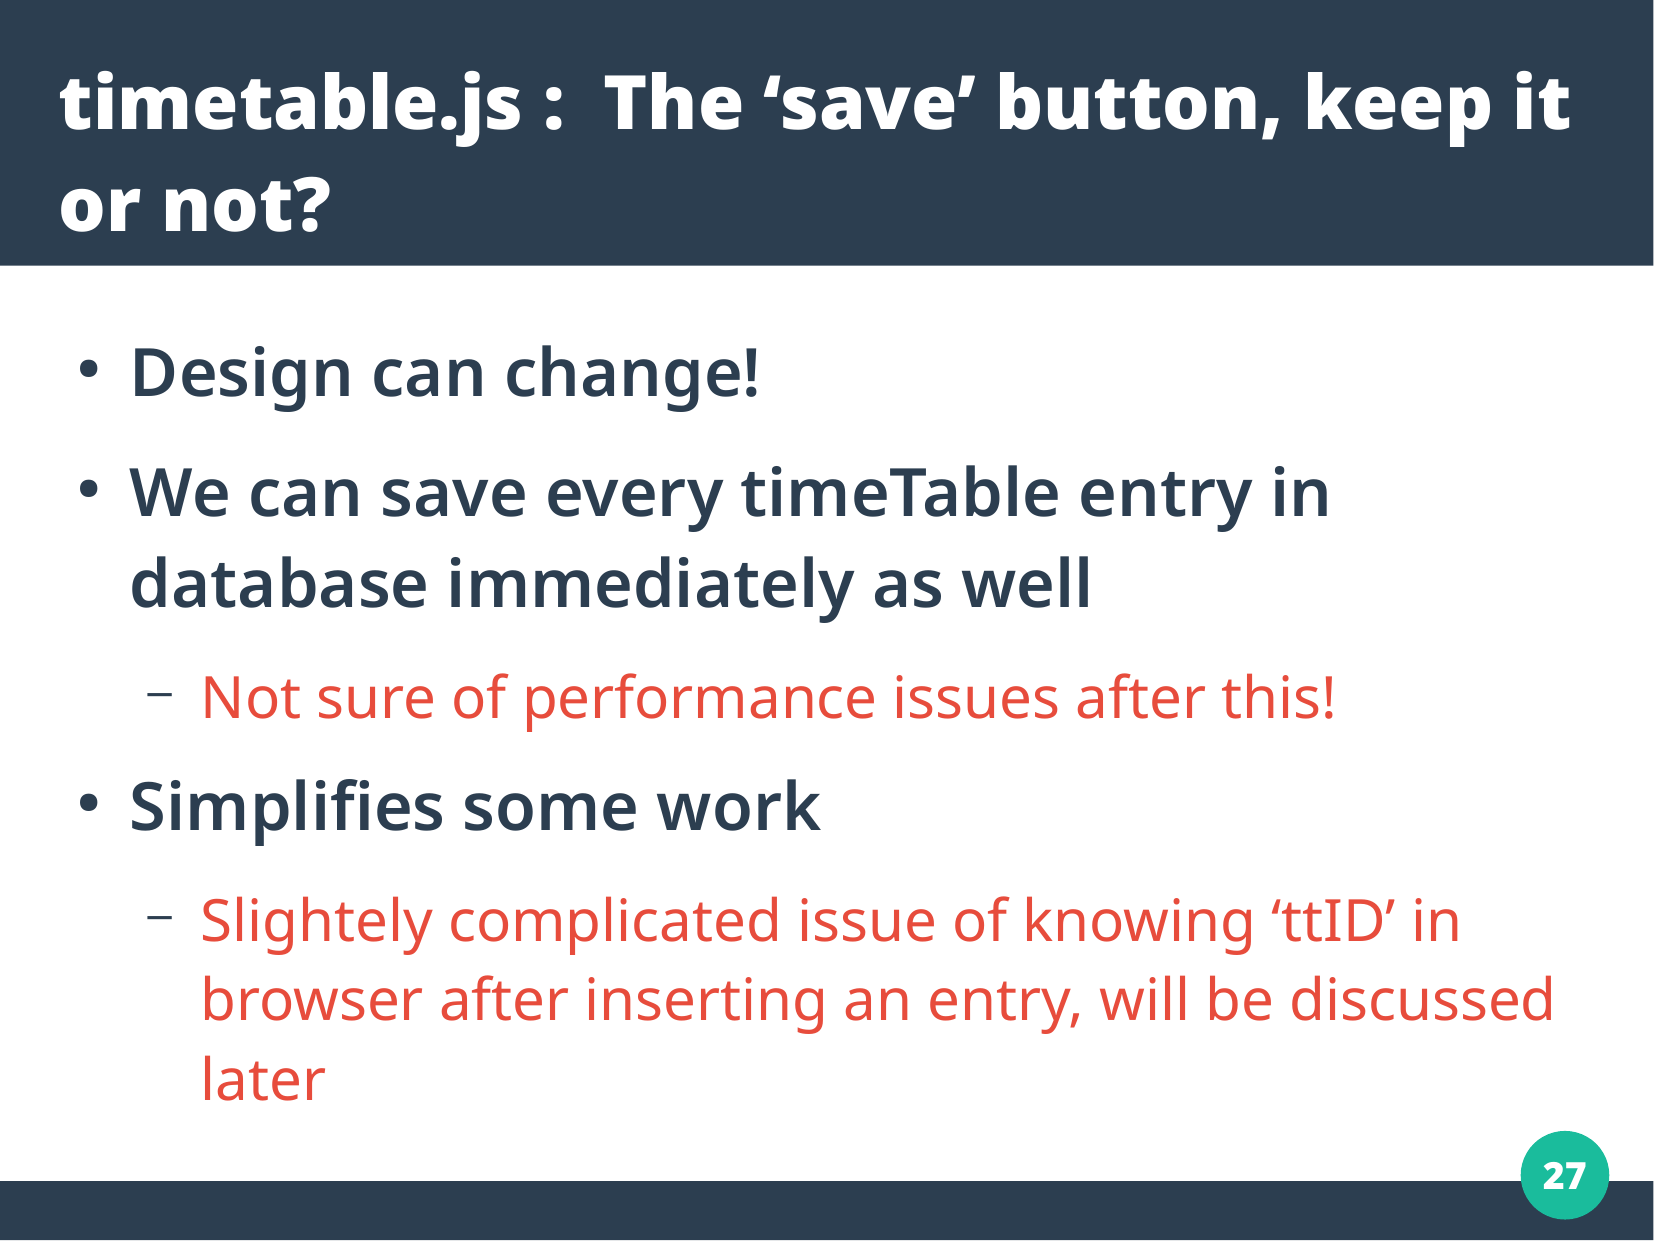

# timetable.js : The ‘save’ button, keep it or not?
Design can change!
We can save every timeTable entry in database immediately as well
Not sure of performance issues after this!
Simplifies some work
Slightely complicated issue of knowing ‘ttID’ in browser after inserting an entry, will be discussed later
27